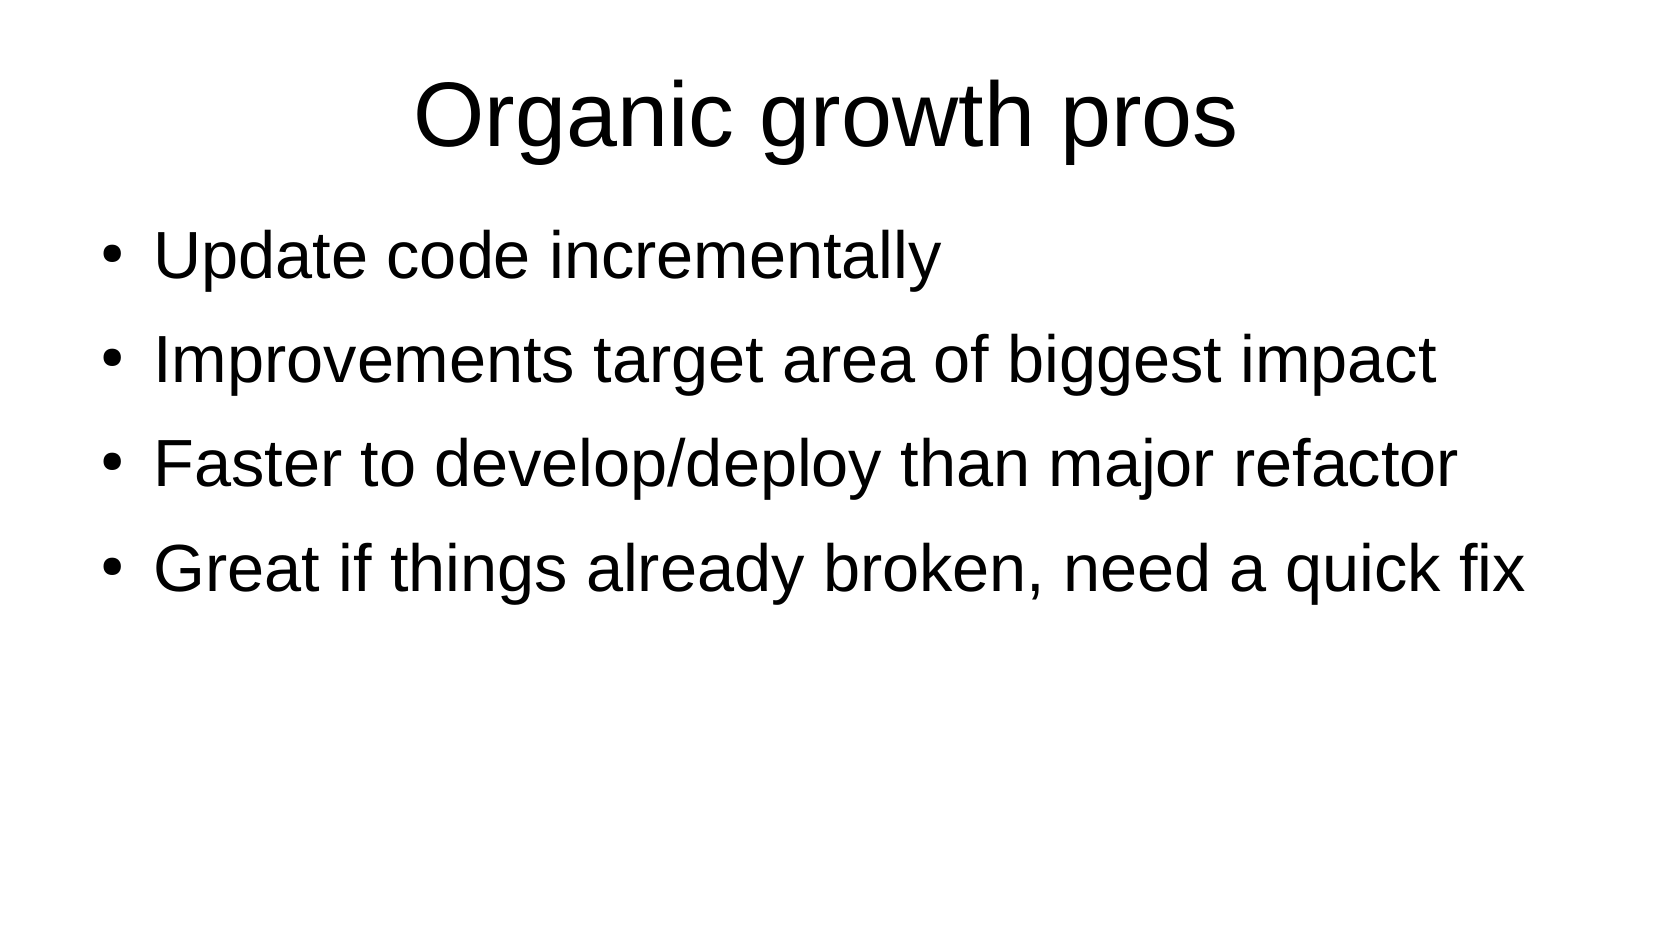

# Organic growth pros
Update code incrementally
Improvements target area of biggest impact
Faster to develop/deploy than major refactor
Great if things already broken, need a quick fix